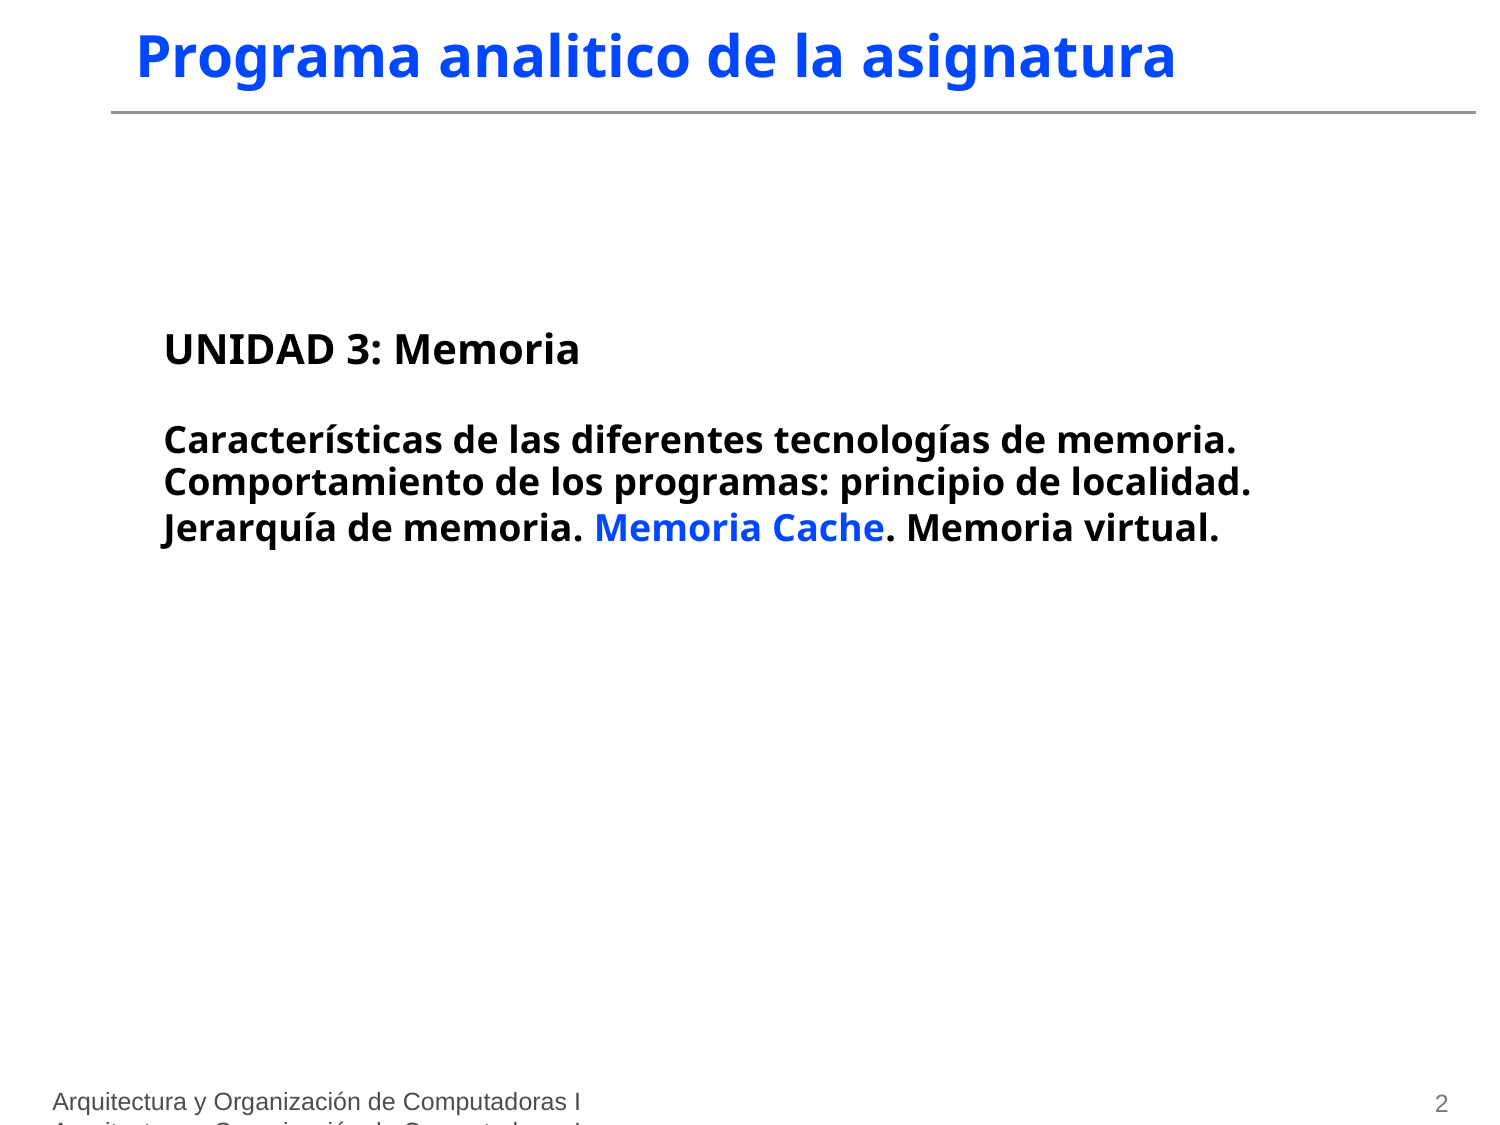

# Programa analitico de la asignatura
UNIDAD 3: Memoria
Características de las diferentes tecnologías de memoria. Comportamiento de los programas: principio de localidad. Jerarquía de memoria. Memoria Cache. Memoria virtual.
Arquitectura y Organización de Computadoras I
2